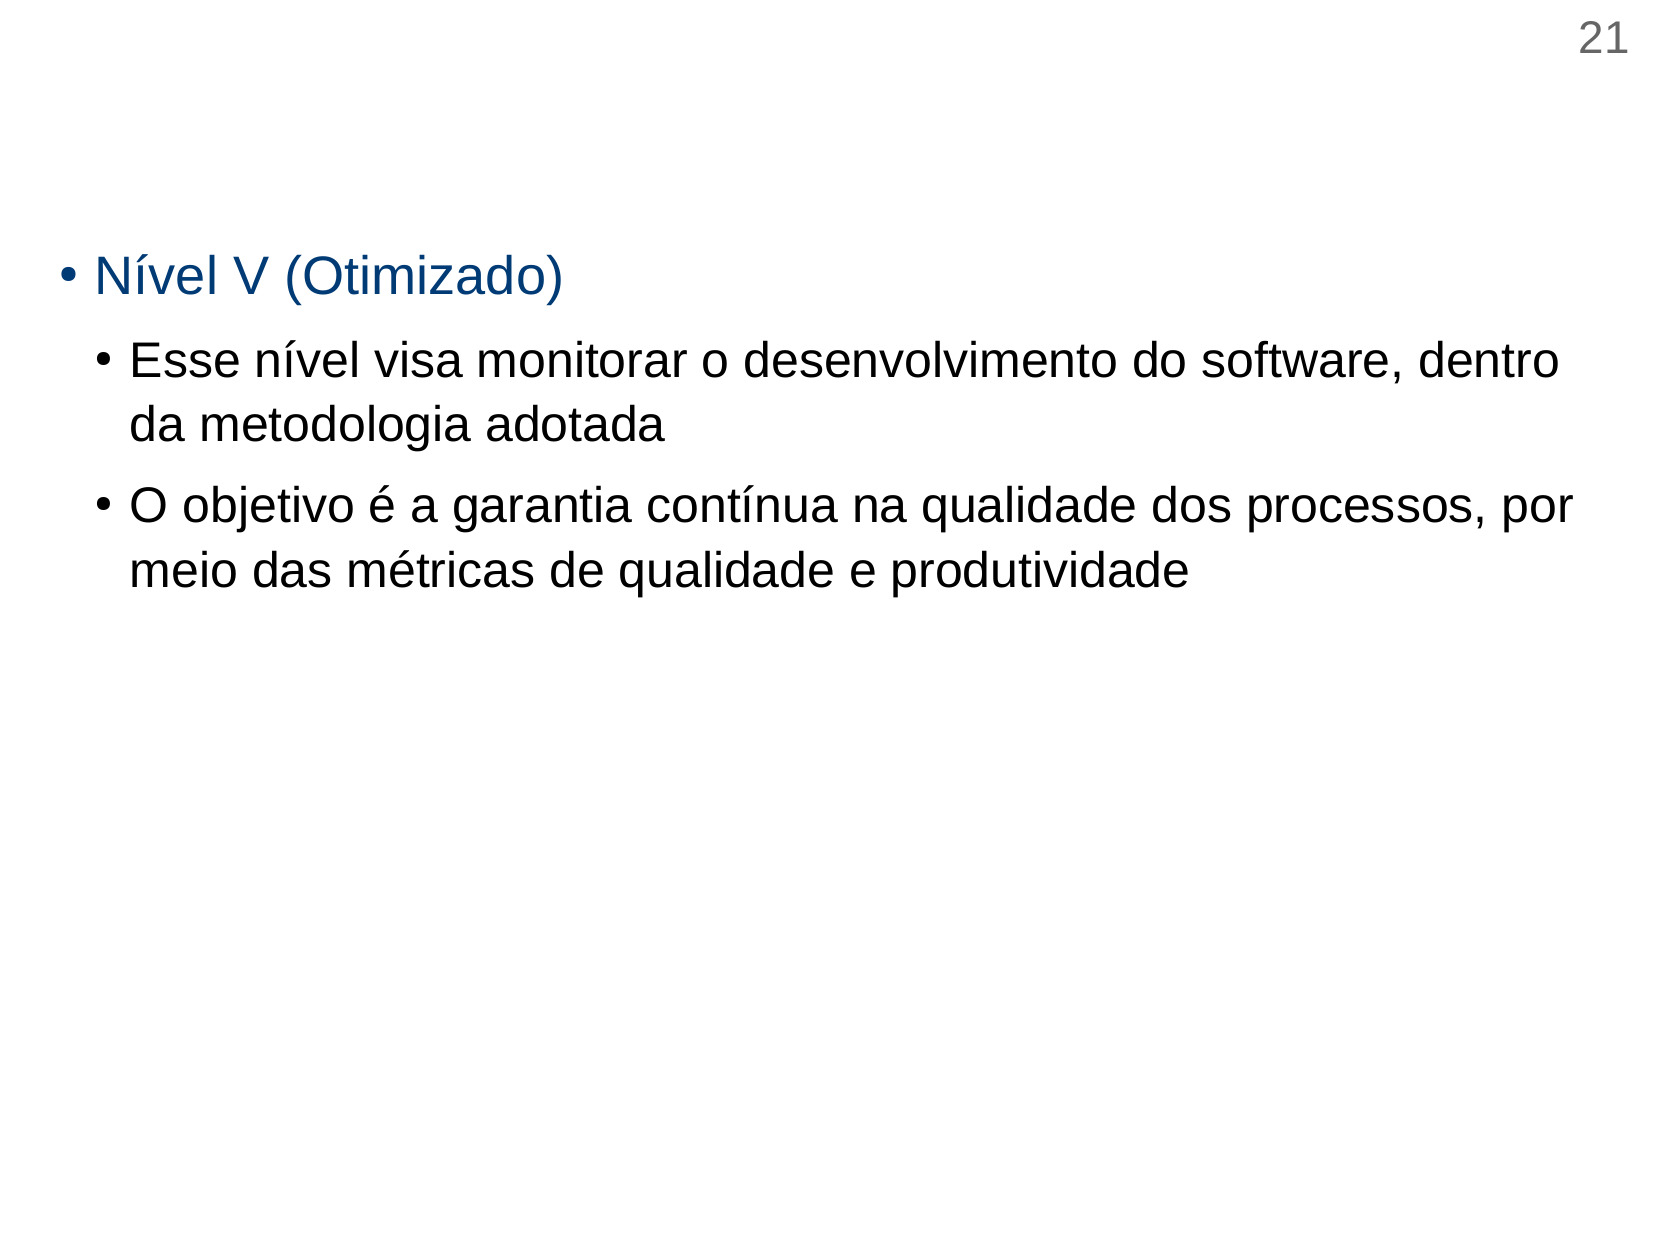

21
#
Nível V (Otimizado)
Esse nível visa monitorar o desenvolvimento do software, dentro da metodologia adotada
O objetivo é a garantia contínua na qualidade dos processos, por meio das métricas de qualidade e produtividade